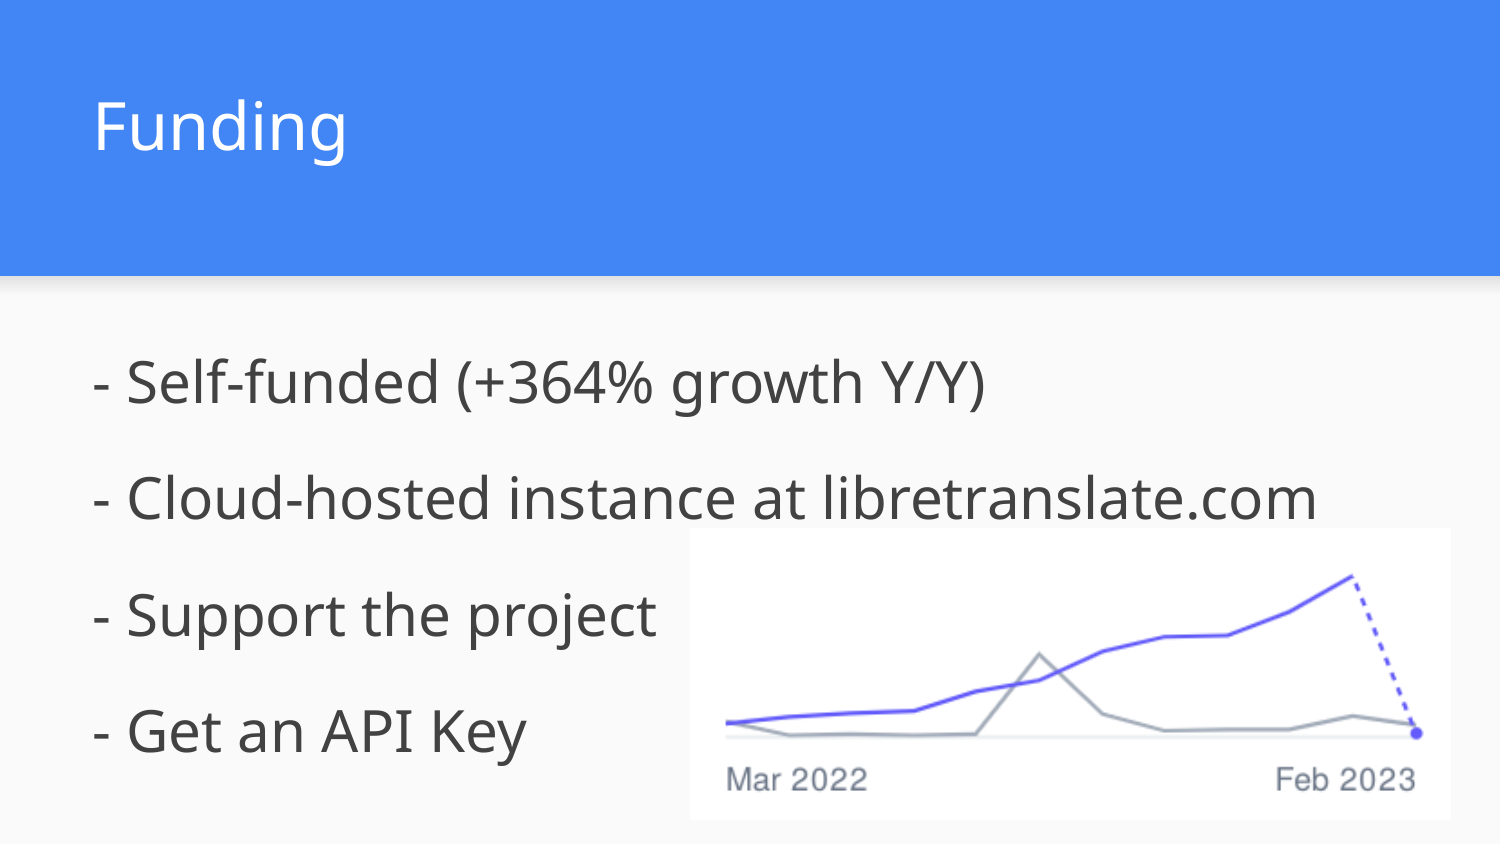

# Funding
- Self-funded (+364% growth Y/Y)
- Cloud-hosted instance at libretranslate.com
- Support the project
- Get an API Key